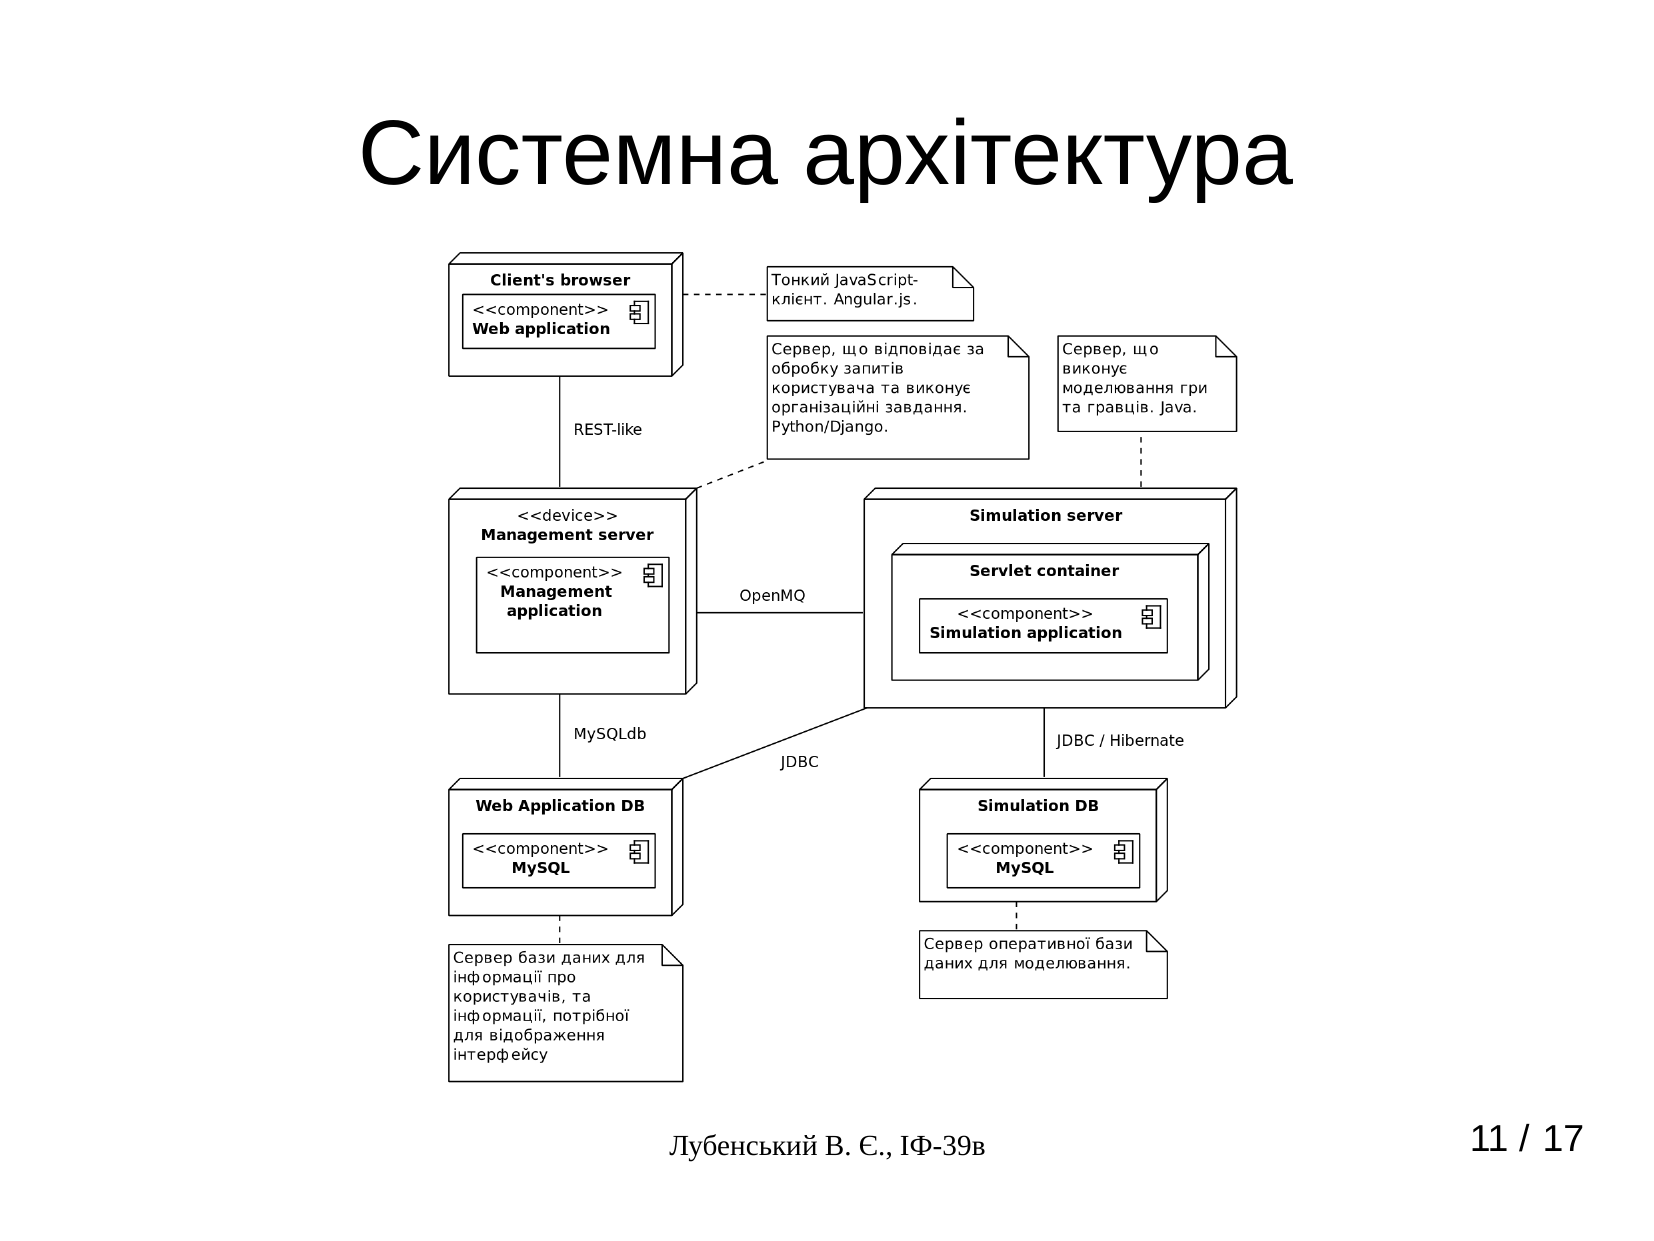

# Системна архітектура
 17
Лубенський В. Є., ІФ-39в